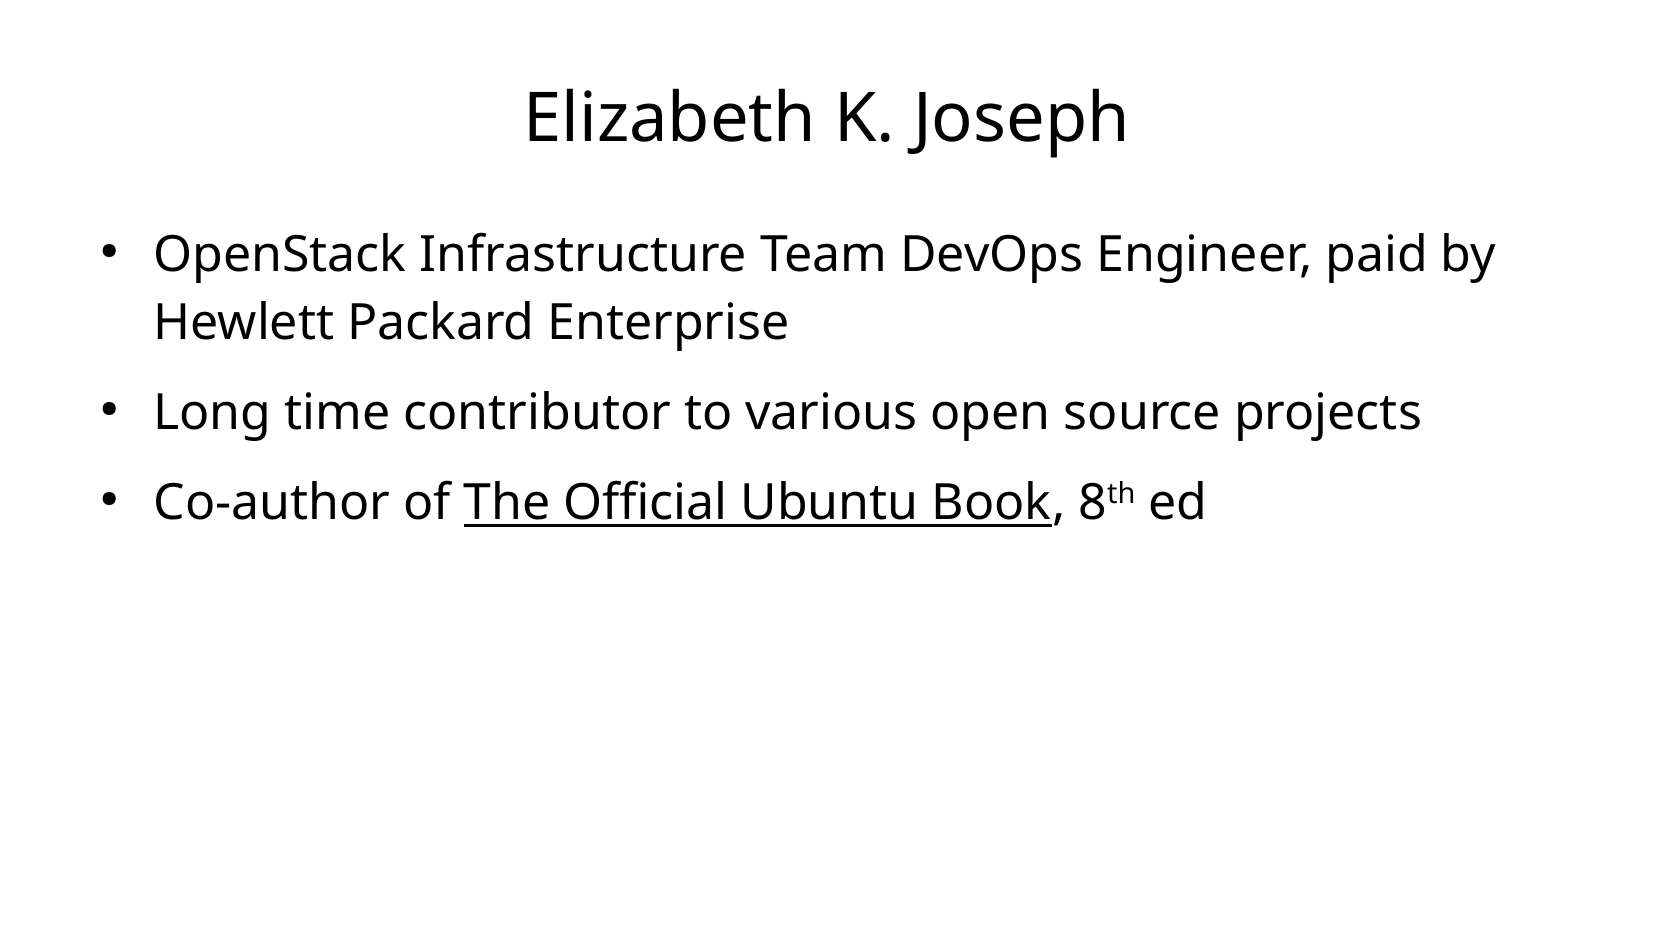

# Elizabeth K. Joseph
OpenStack Infrastructure Team DevOps Engineer, paid by Hewlett Packard Enterprise
Long time contributor to various open source projects
Co-author of The Official Ubuntu Book, 8th ed